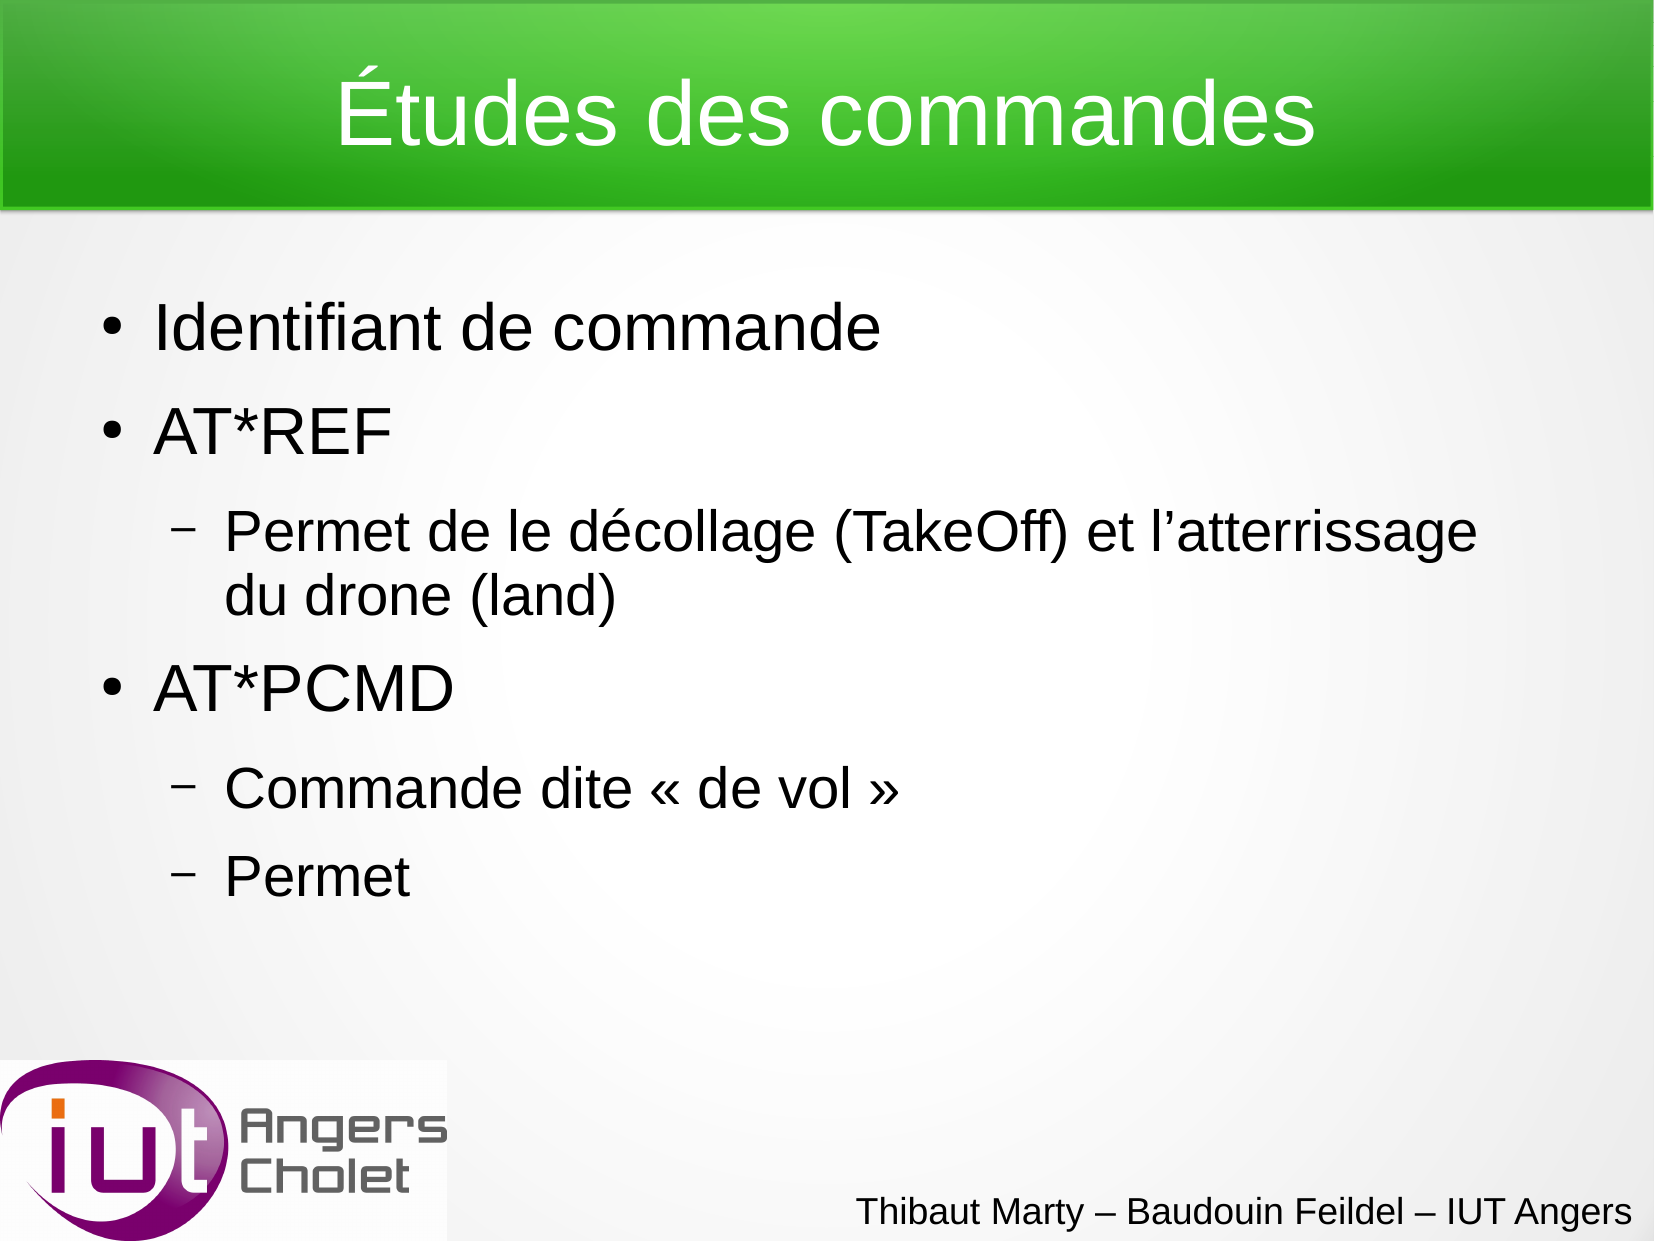

# Études des commandes
Identifiant de commande
AT*REF
Permet de le décollage (TakeOff) et l’atterrissage du drone (land)
AT*PCMD
Commande dite « de vol »
Permet